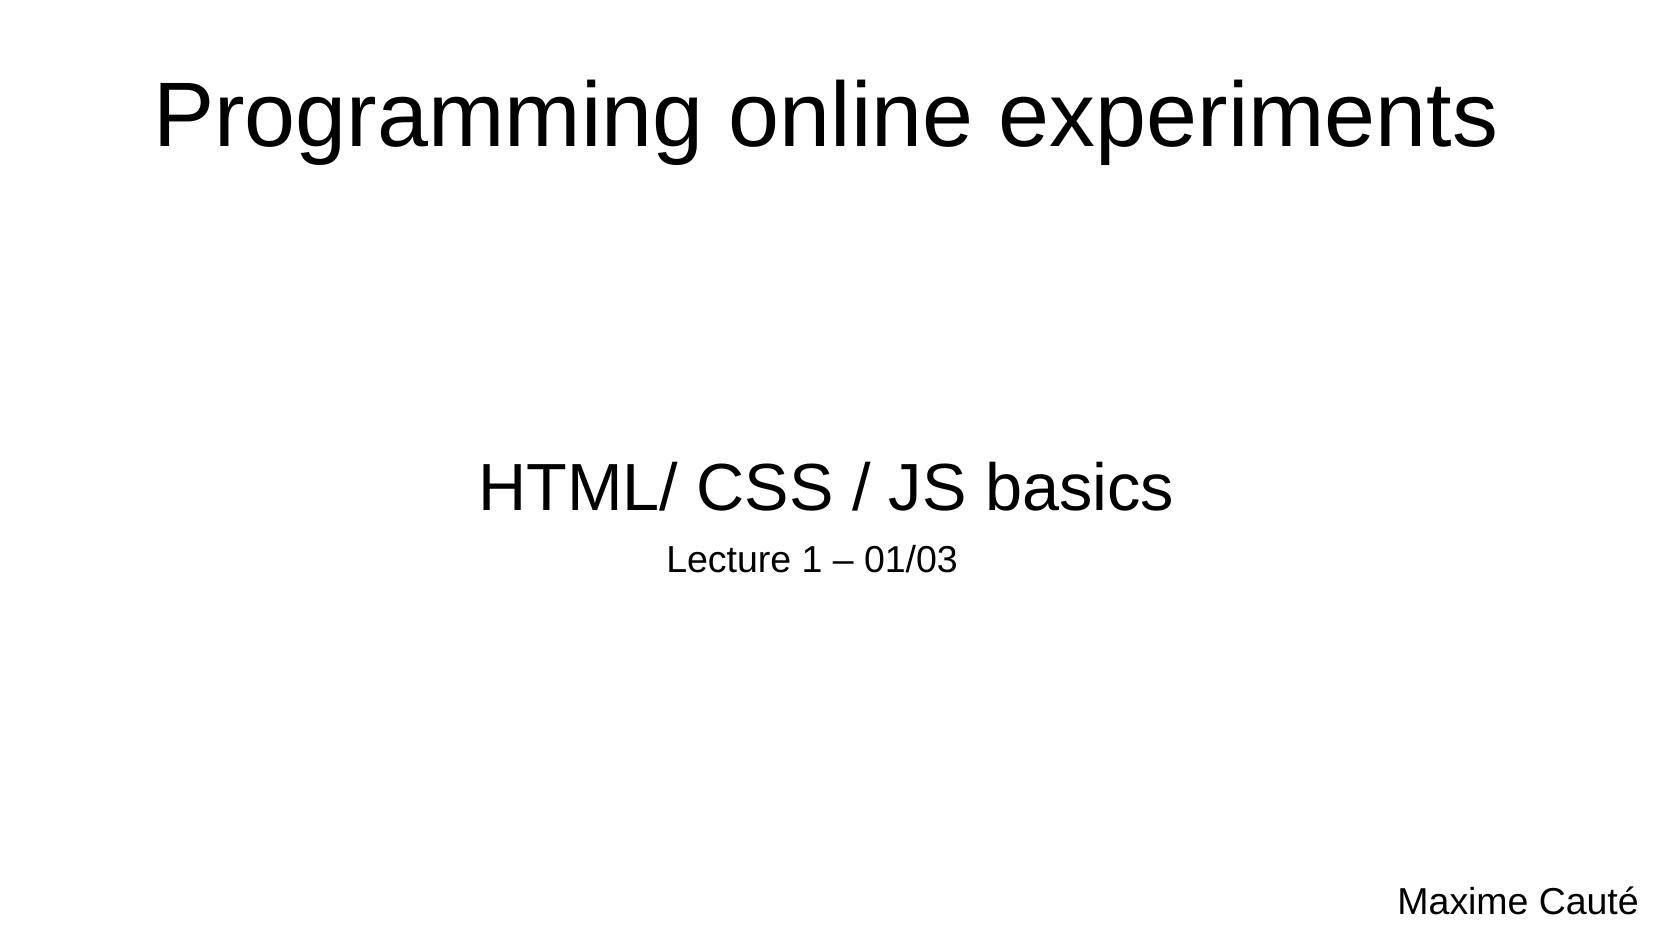

# Programming online experiments
HTML/ CSS / JS basics
Lecture 1 – 01/03
Maxime Cauté